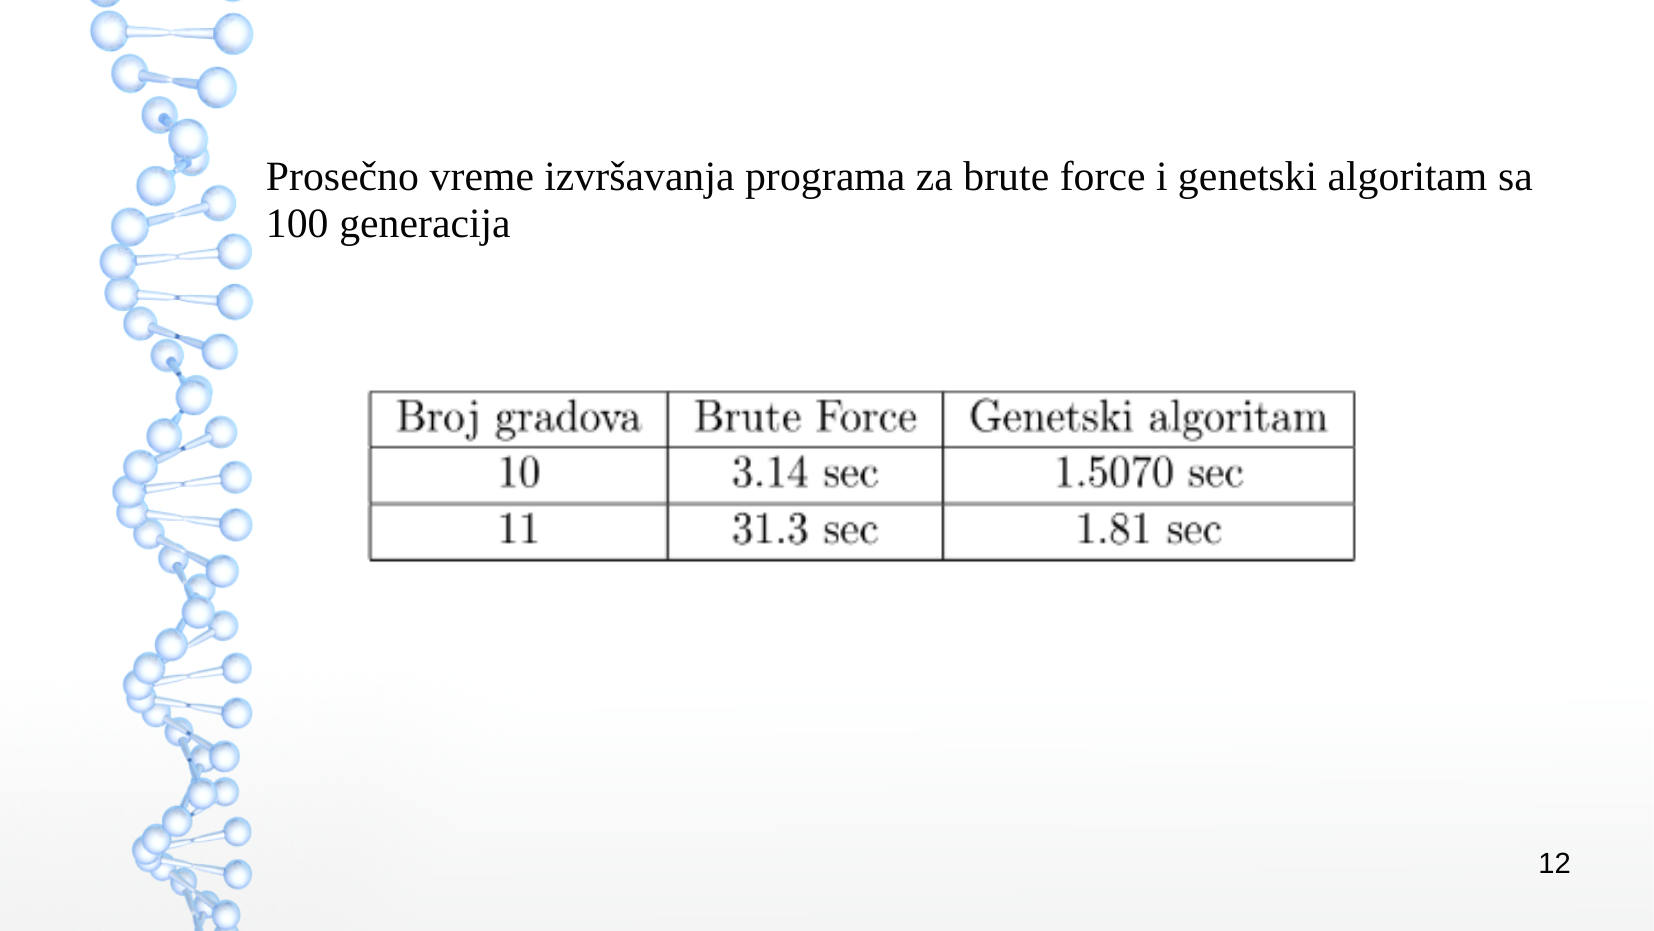

# Prosečno vreme izvršavanja programa za brute force i genetski algoritam sa 100 generacija
12